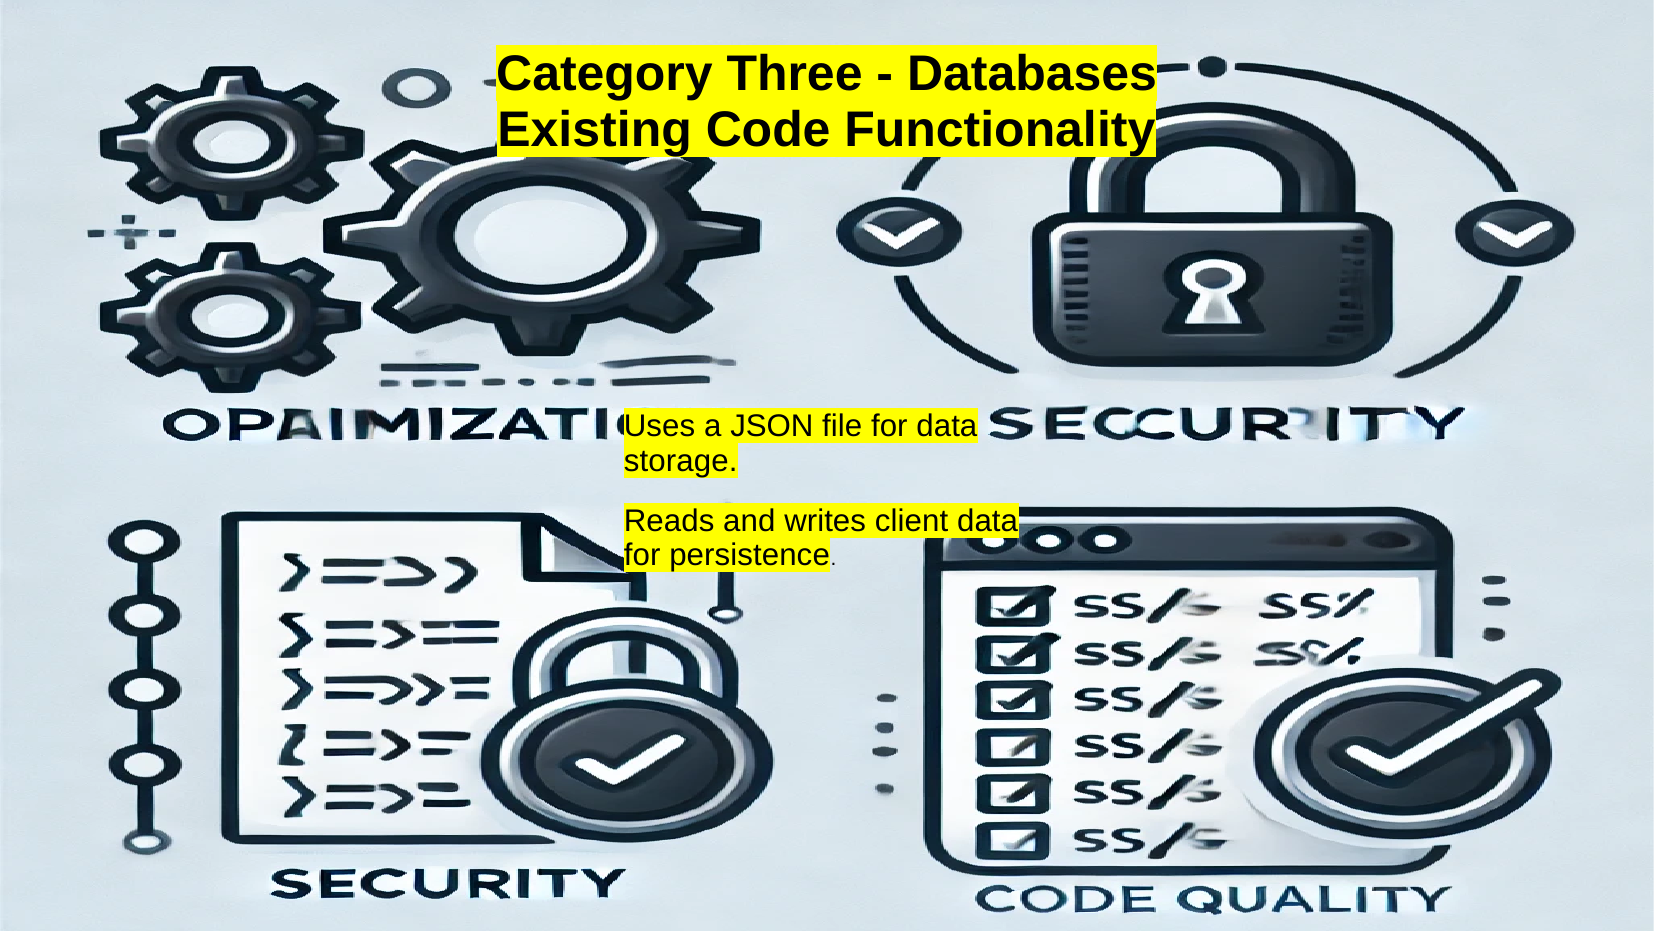

# Category Three - Databases Existing Code Functionality
Uses a JSON file for data storage.
Reads and writes client data for persistence.